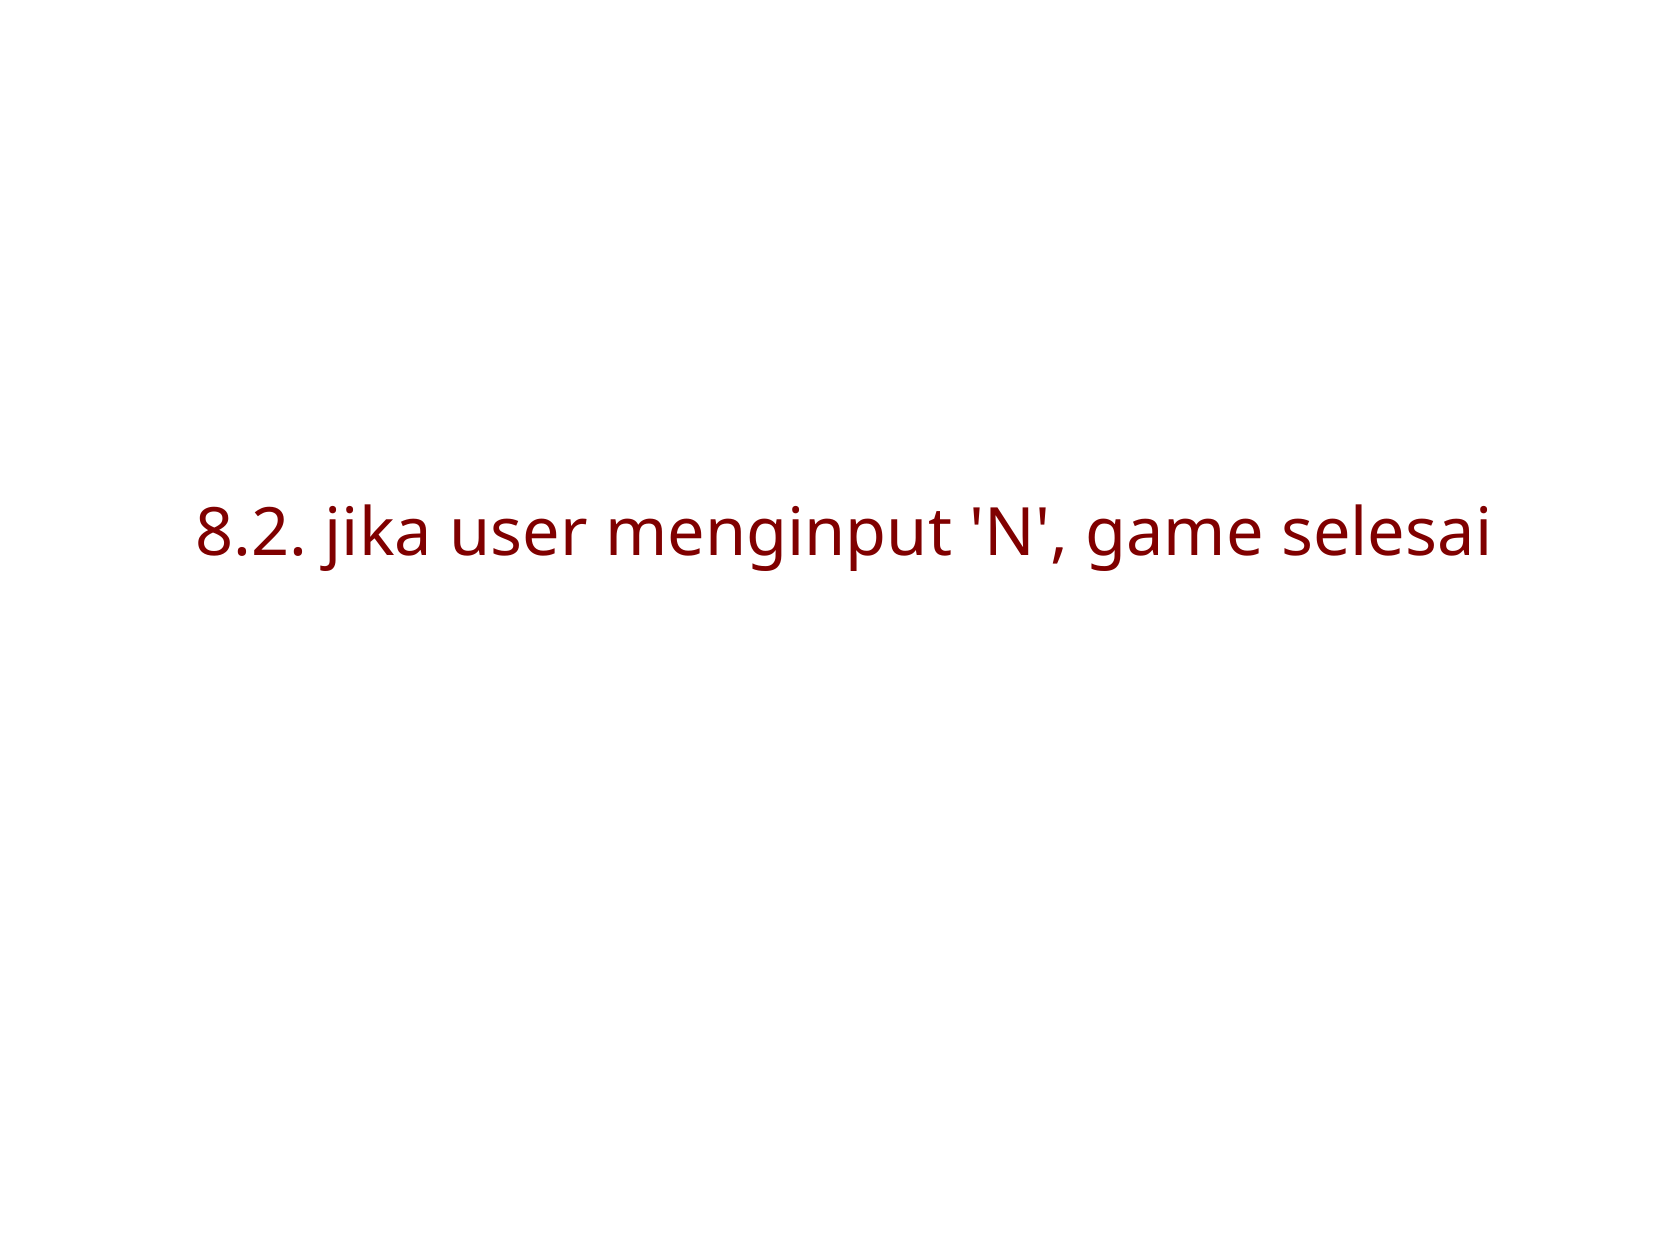

# 8.2. jika user menginput 'N', game selesai